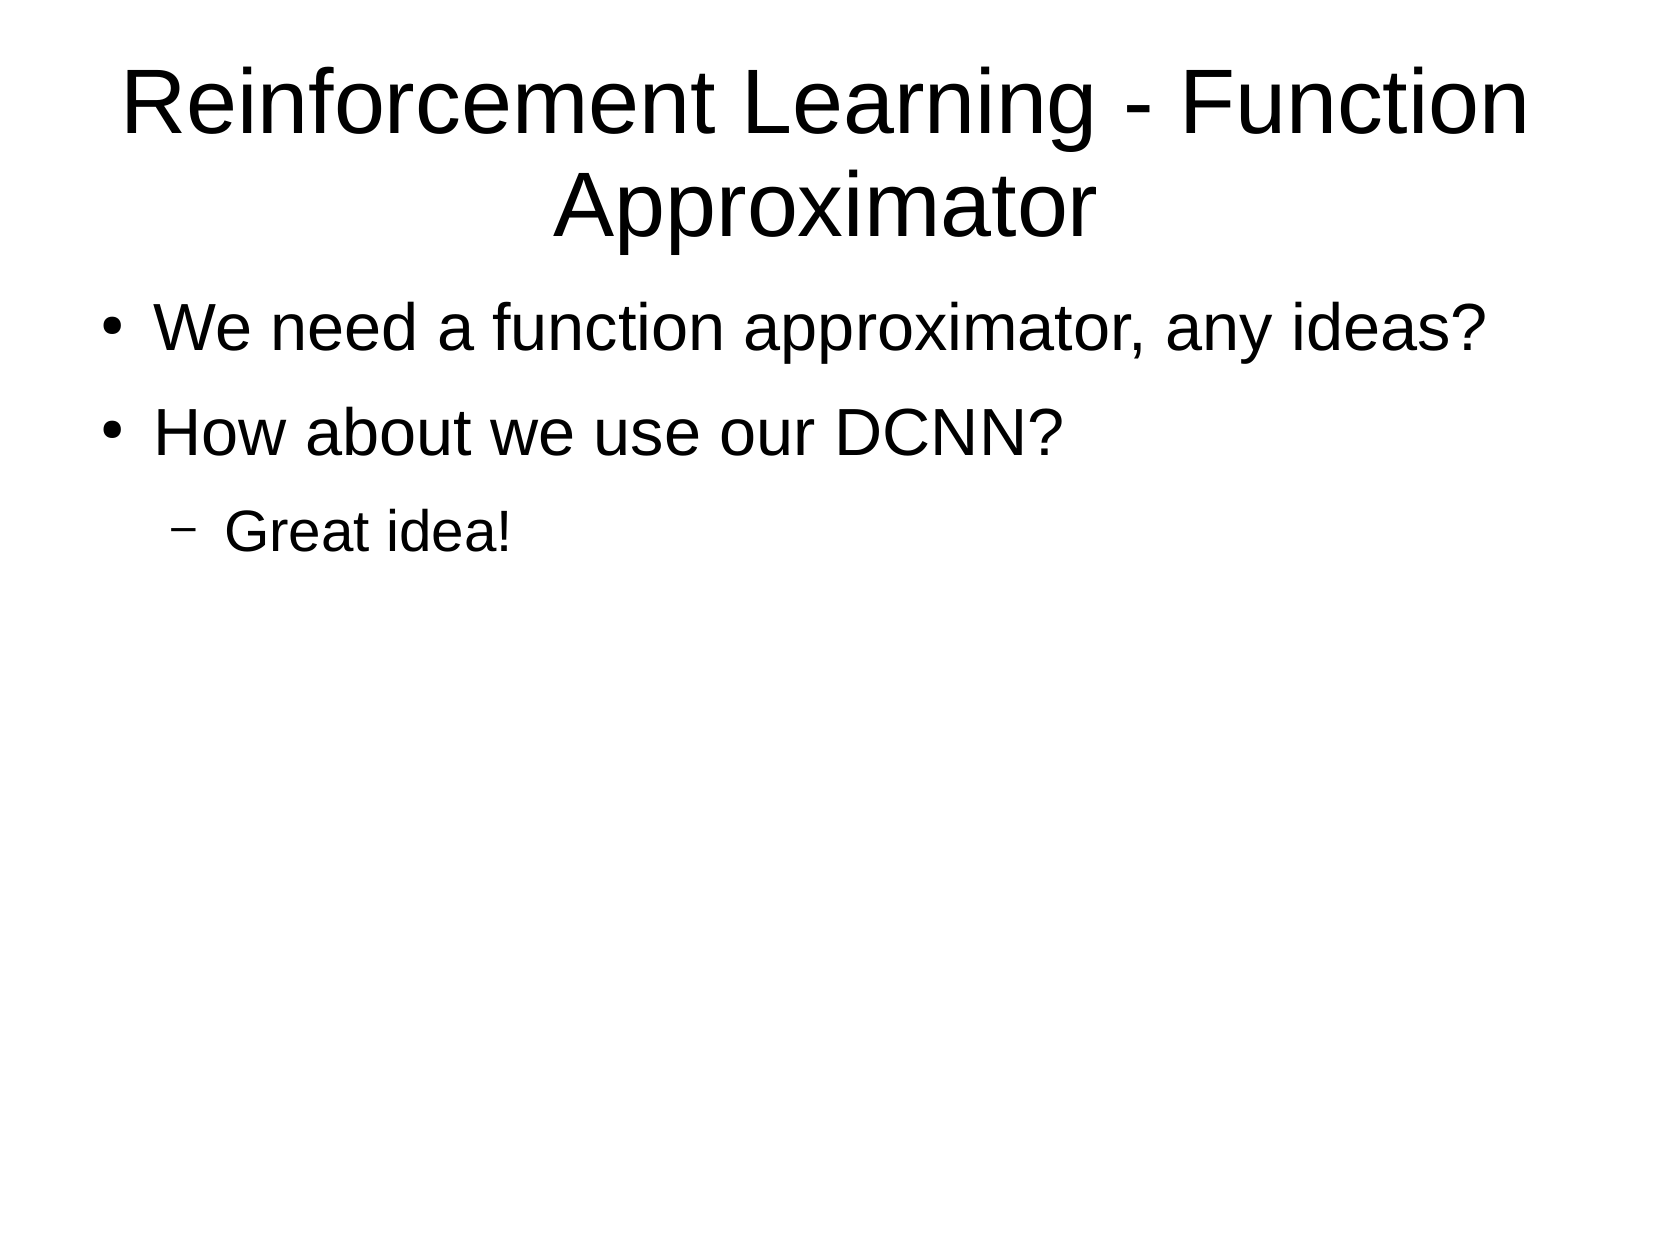

# Reinforcement Learning - Function Approximator
We need a function approximator, any ideas?
How about we use our DCNN?
Great idea!